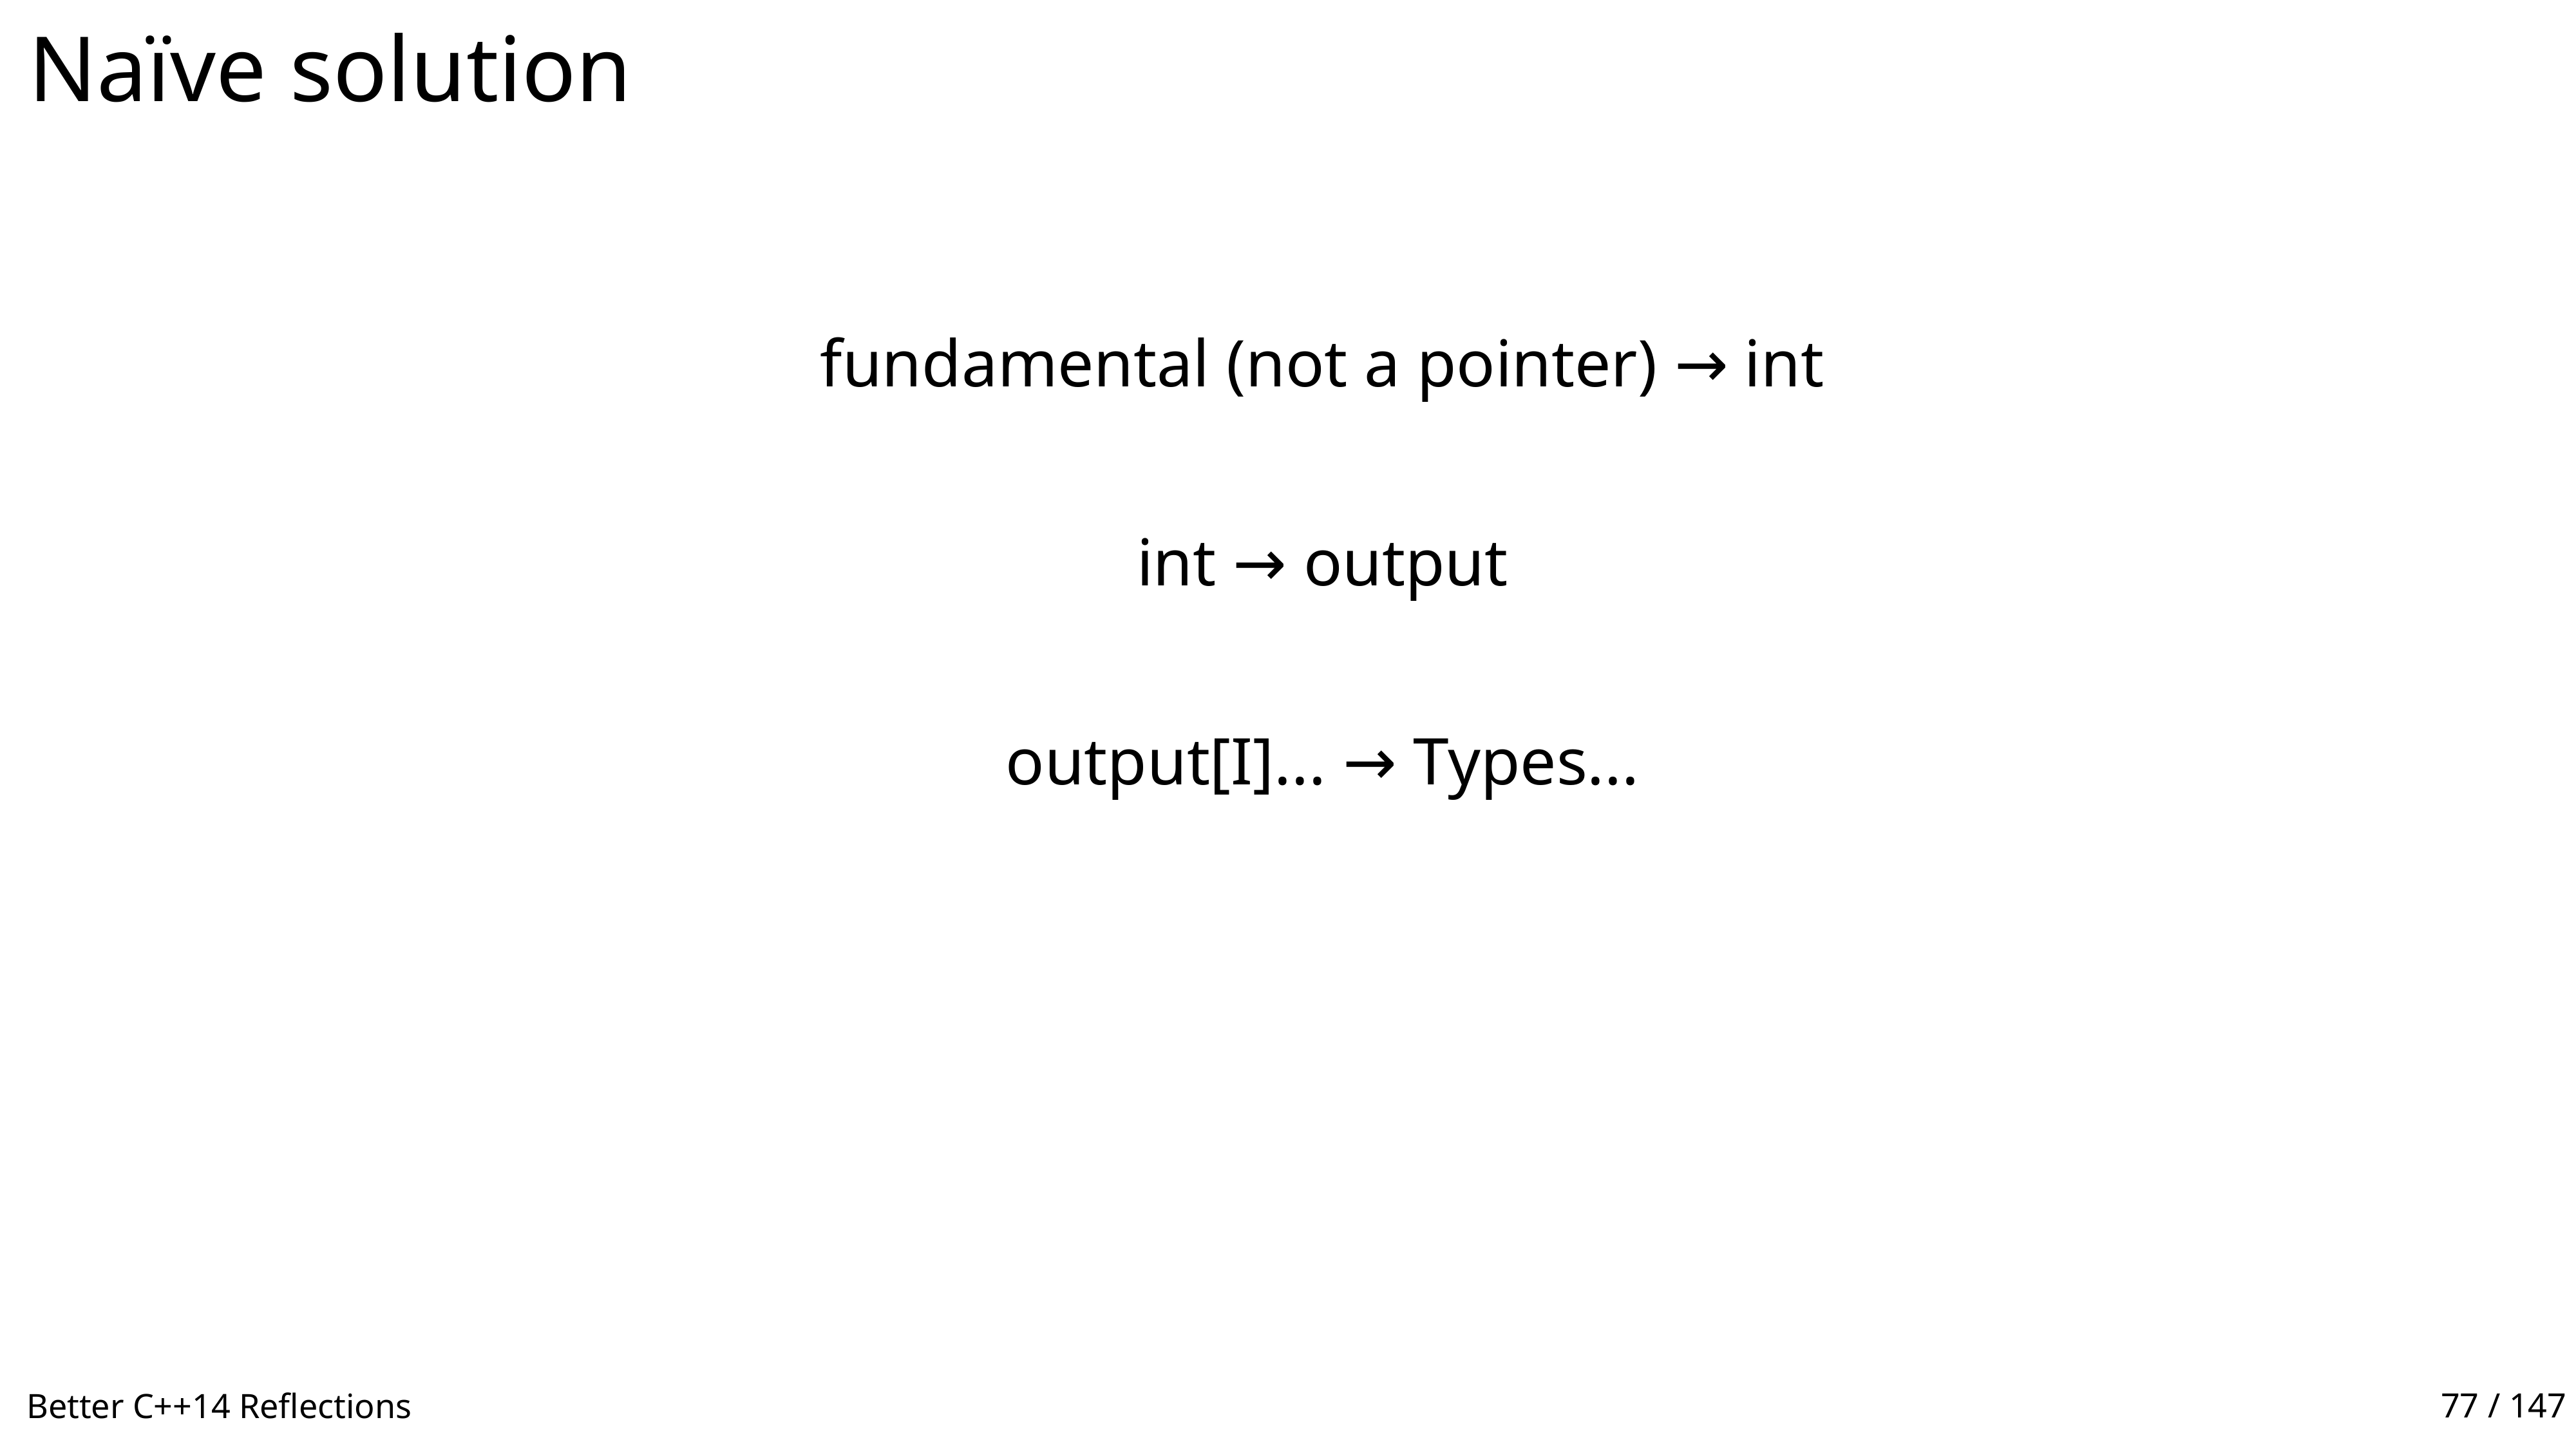

# Naïve solution
fundamental (not a pointer) → int
int → output
output[I]... → Types...
Better C++14 Reflections